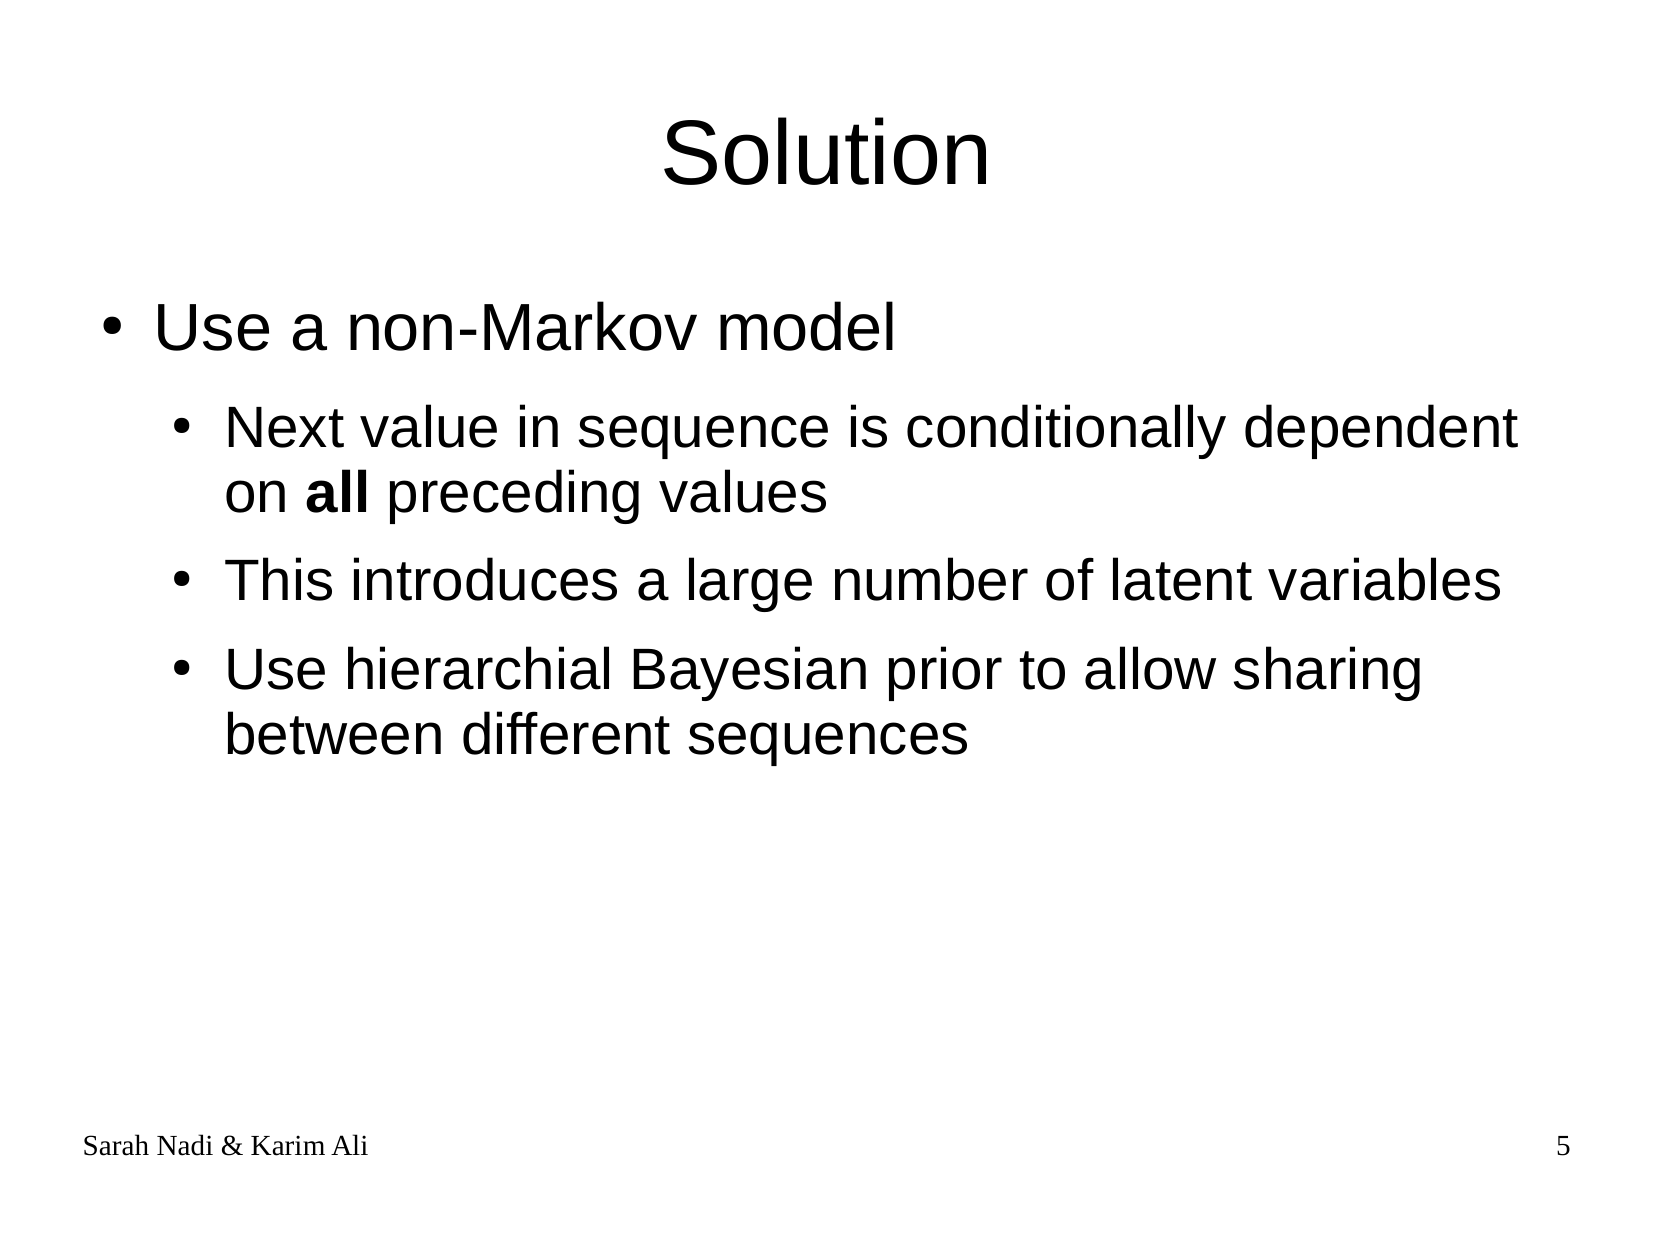

# Solution
Use a non-Markov model
Next value in sequence is conditionally dependent on all preceding values
This introduces a large number of latent variables
Use hierarchial Bayesian prior to allow sharing between different sequences
Sarah Nadi & Karim Ali
5